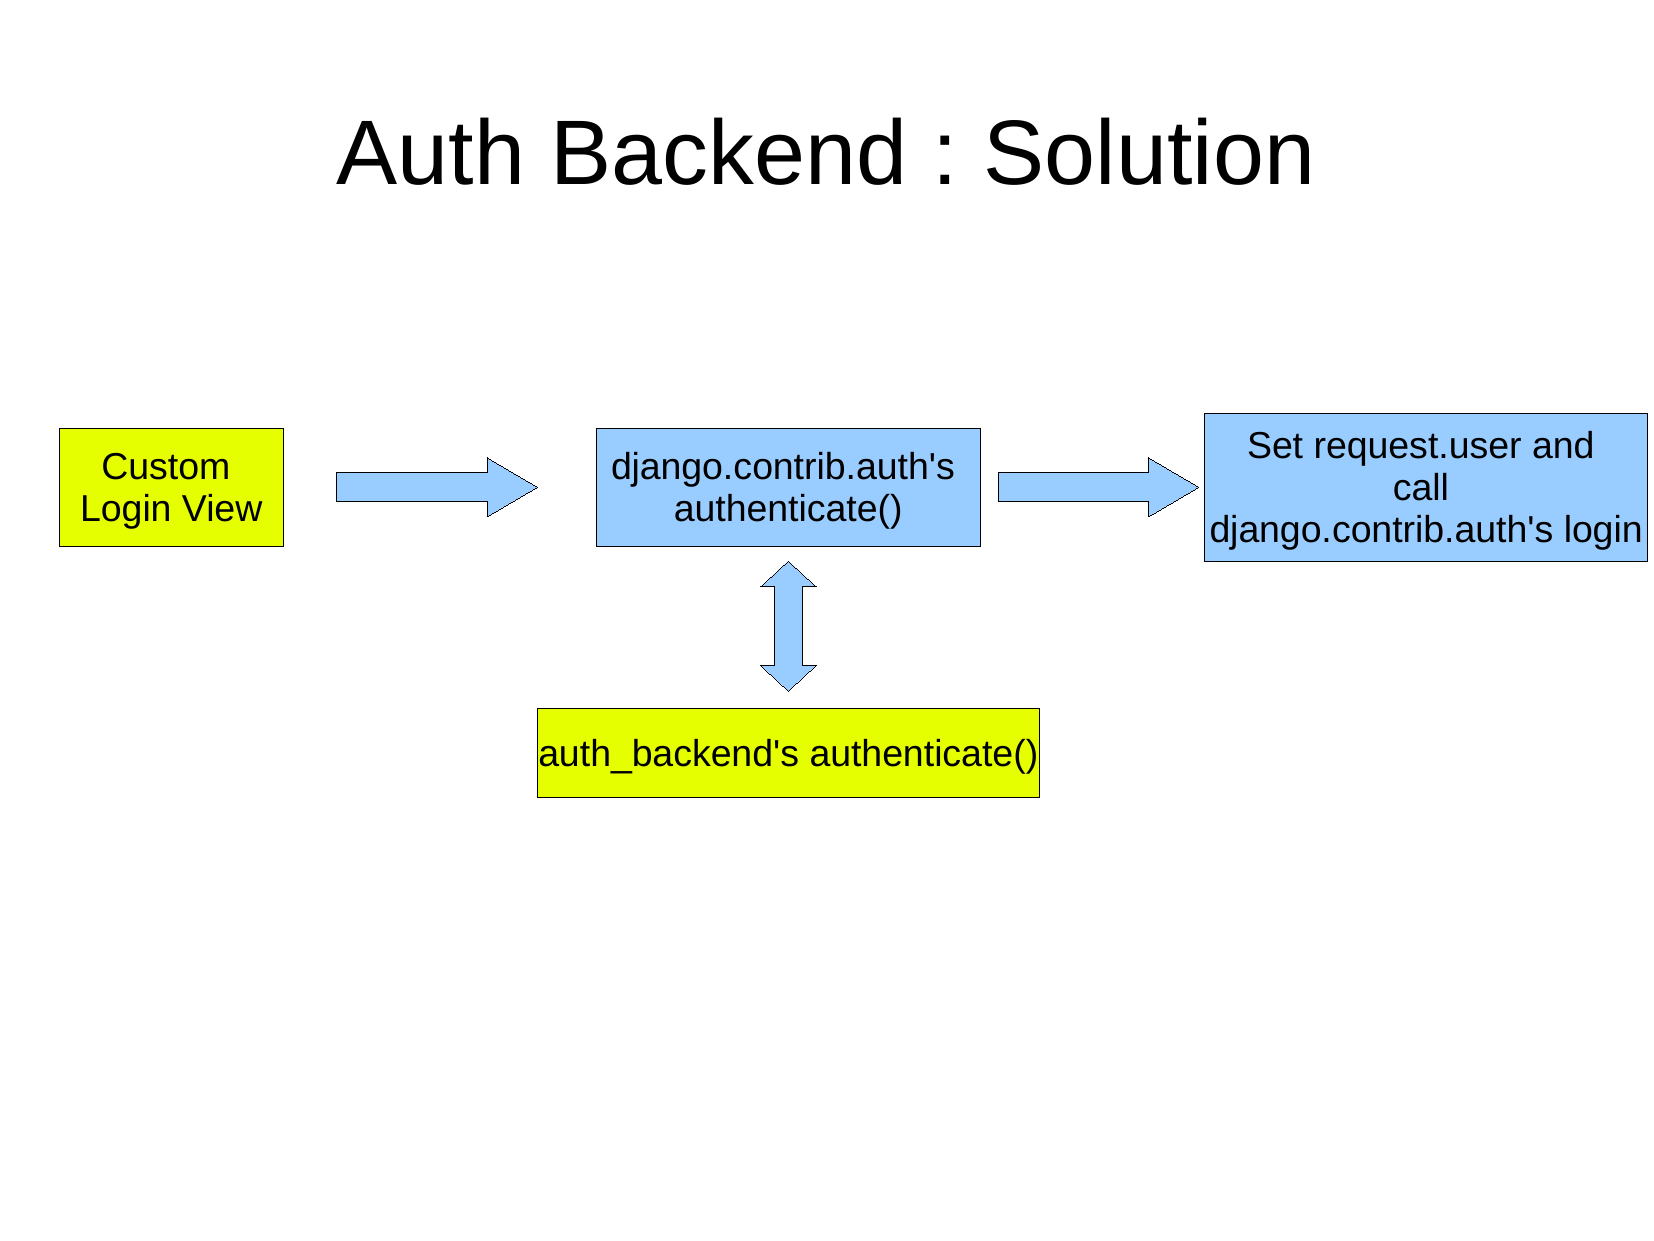

# Auth Backend : Solution
Set request.user and
call
django.contrib.auth's login
Custom
Login View
django.contrib.auth's
authenticate()
auth_backend's authenticate()